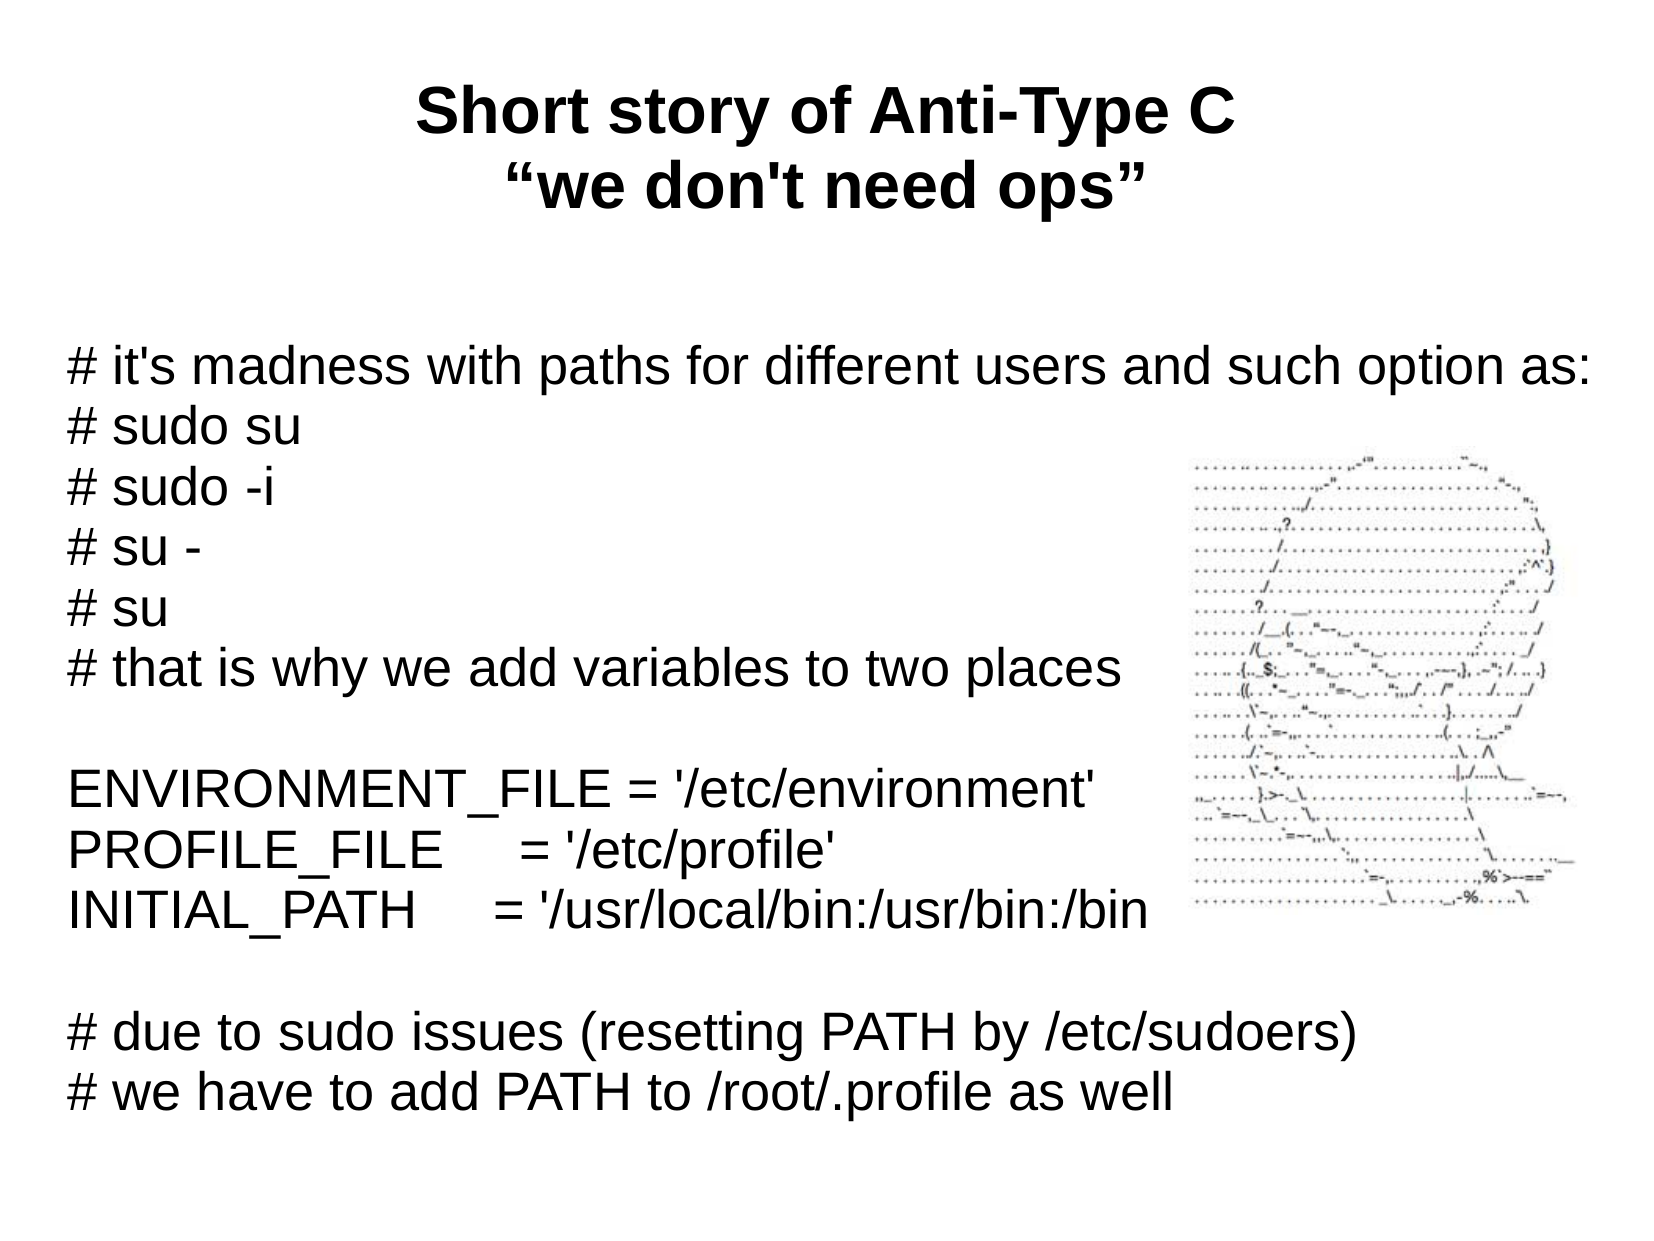

# Short story of Anti-Type C
“we don't need ops”
# it's madness with paths for different users and such option as:
# sudo su
# sudo -i
# su -
# su
# that is why we add variables to two places
ENVIRONMENT_FILE = '/etc/environment'
PROFILE_FILE = '/etc/profile'
INITIAL_PATH = '/usr/local/bin:/usr/bin:/bin'
# due to sudo issues (resetting PATH by /etc/sudoers)
# we have to add PATH to /root/.profile as well